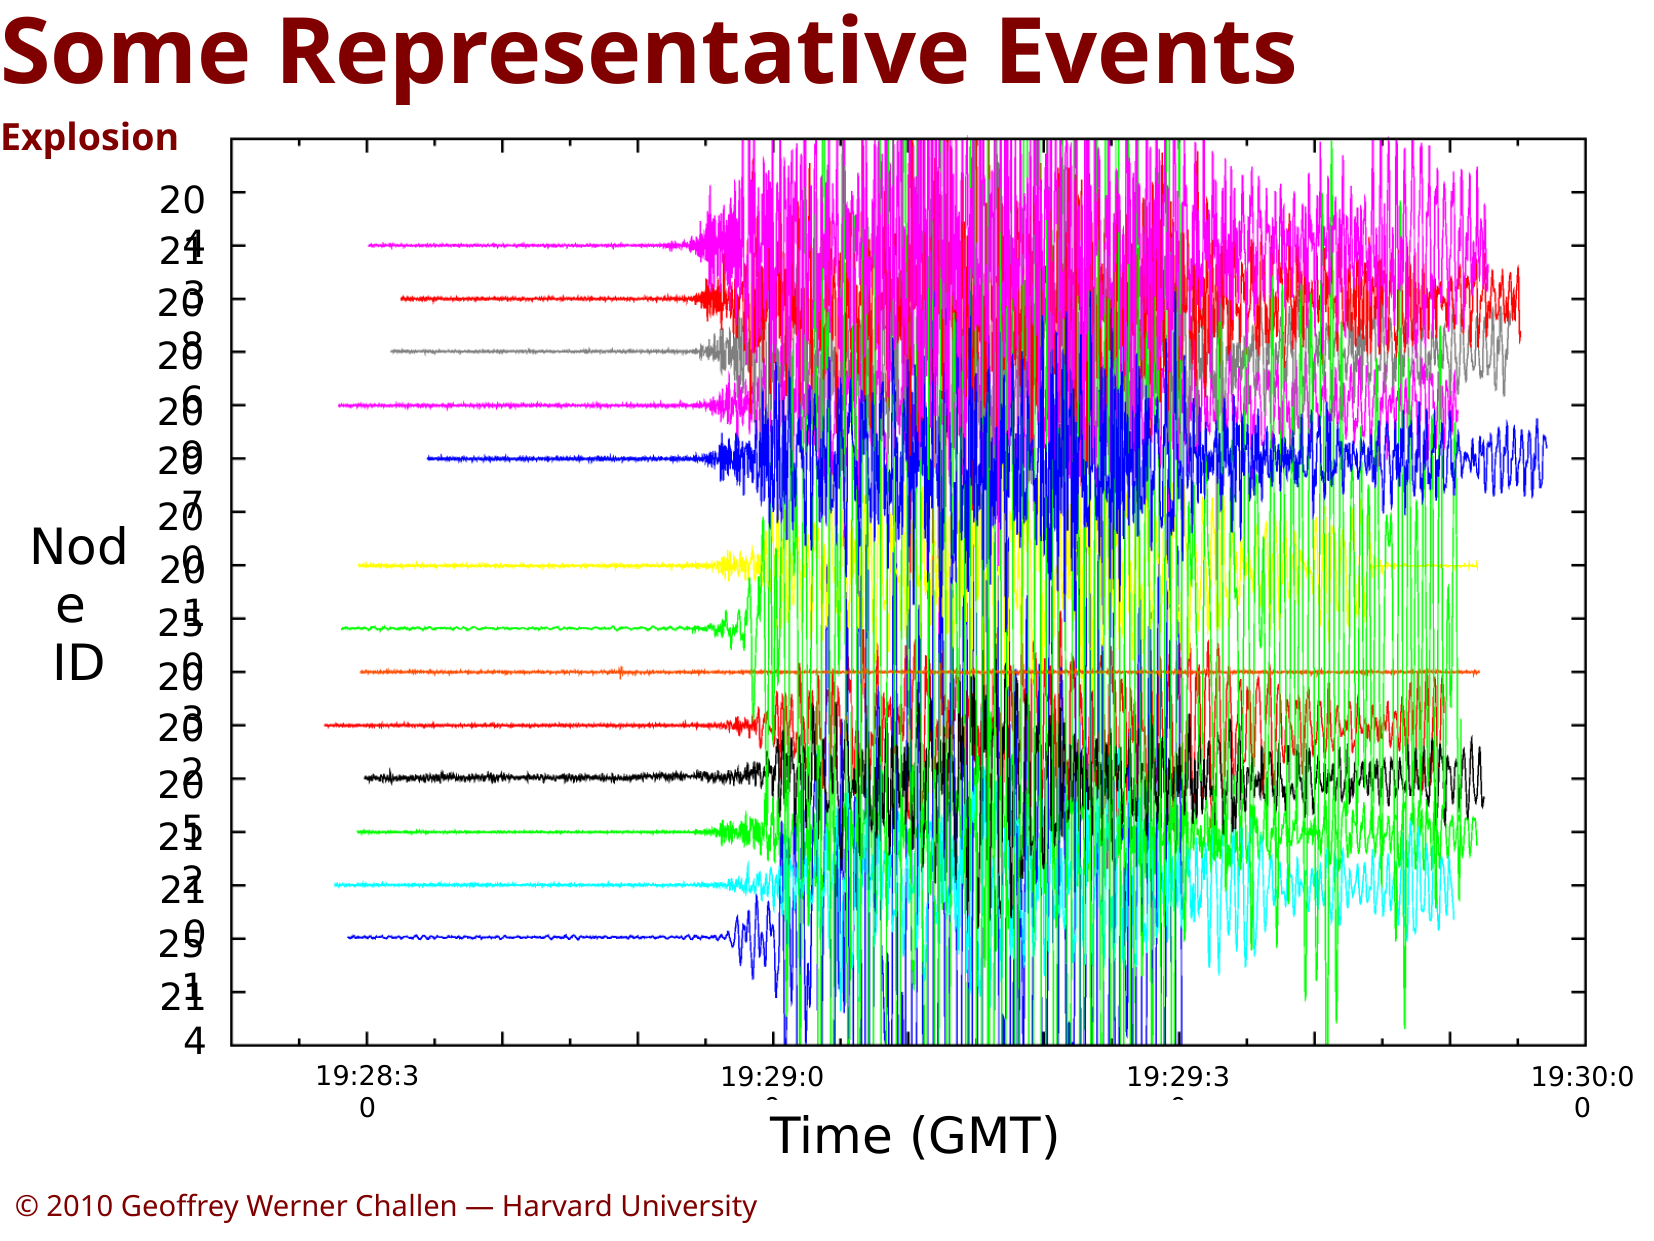

# Some Representative Events Explosion
204
213
208
206
209
207
200
Node
ID
201
250
203
202
205
212
210
251
214
19:28:30
19:29:30
19:29:00
19:30:00
Time (GMT)